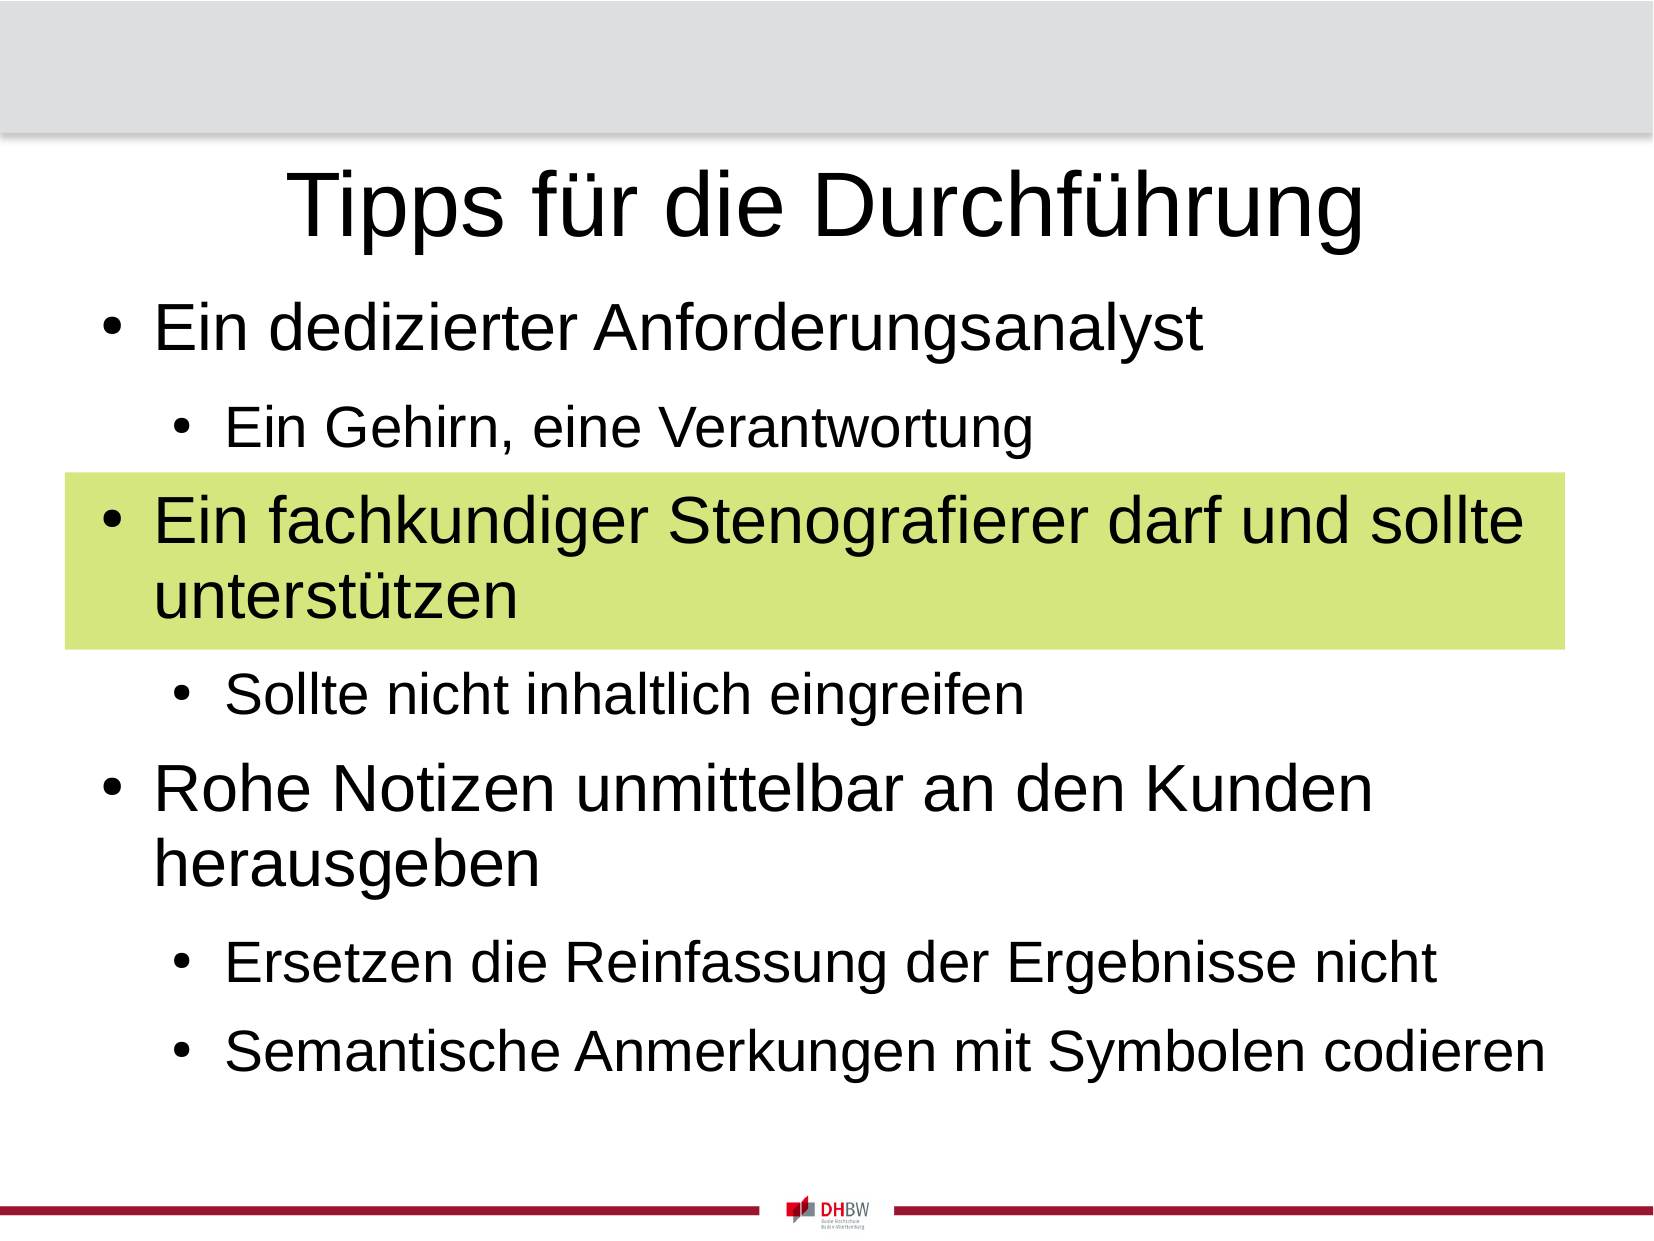

# Tipps für die Durchführung
Ein dedizierter Anforderungsanalyst
Ein Gehirn, eine Verantwortung
Ein fachkundiger Stenografierer darf und sollte unterstützen
Sollte nicht inhaltlich eingreifen
Rohe Notizen unmittelbar an den Kunden herausgeben
Ersetzen die Reinfassung der Ergebnisse nicht
Semantische Anmerkungen mit Symbolen codieren